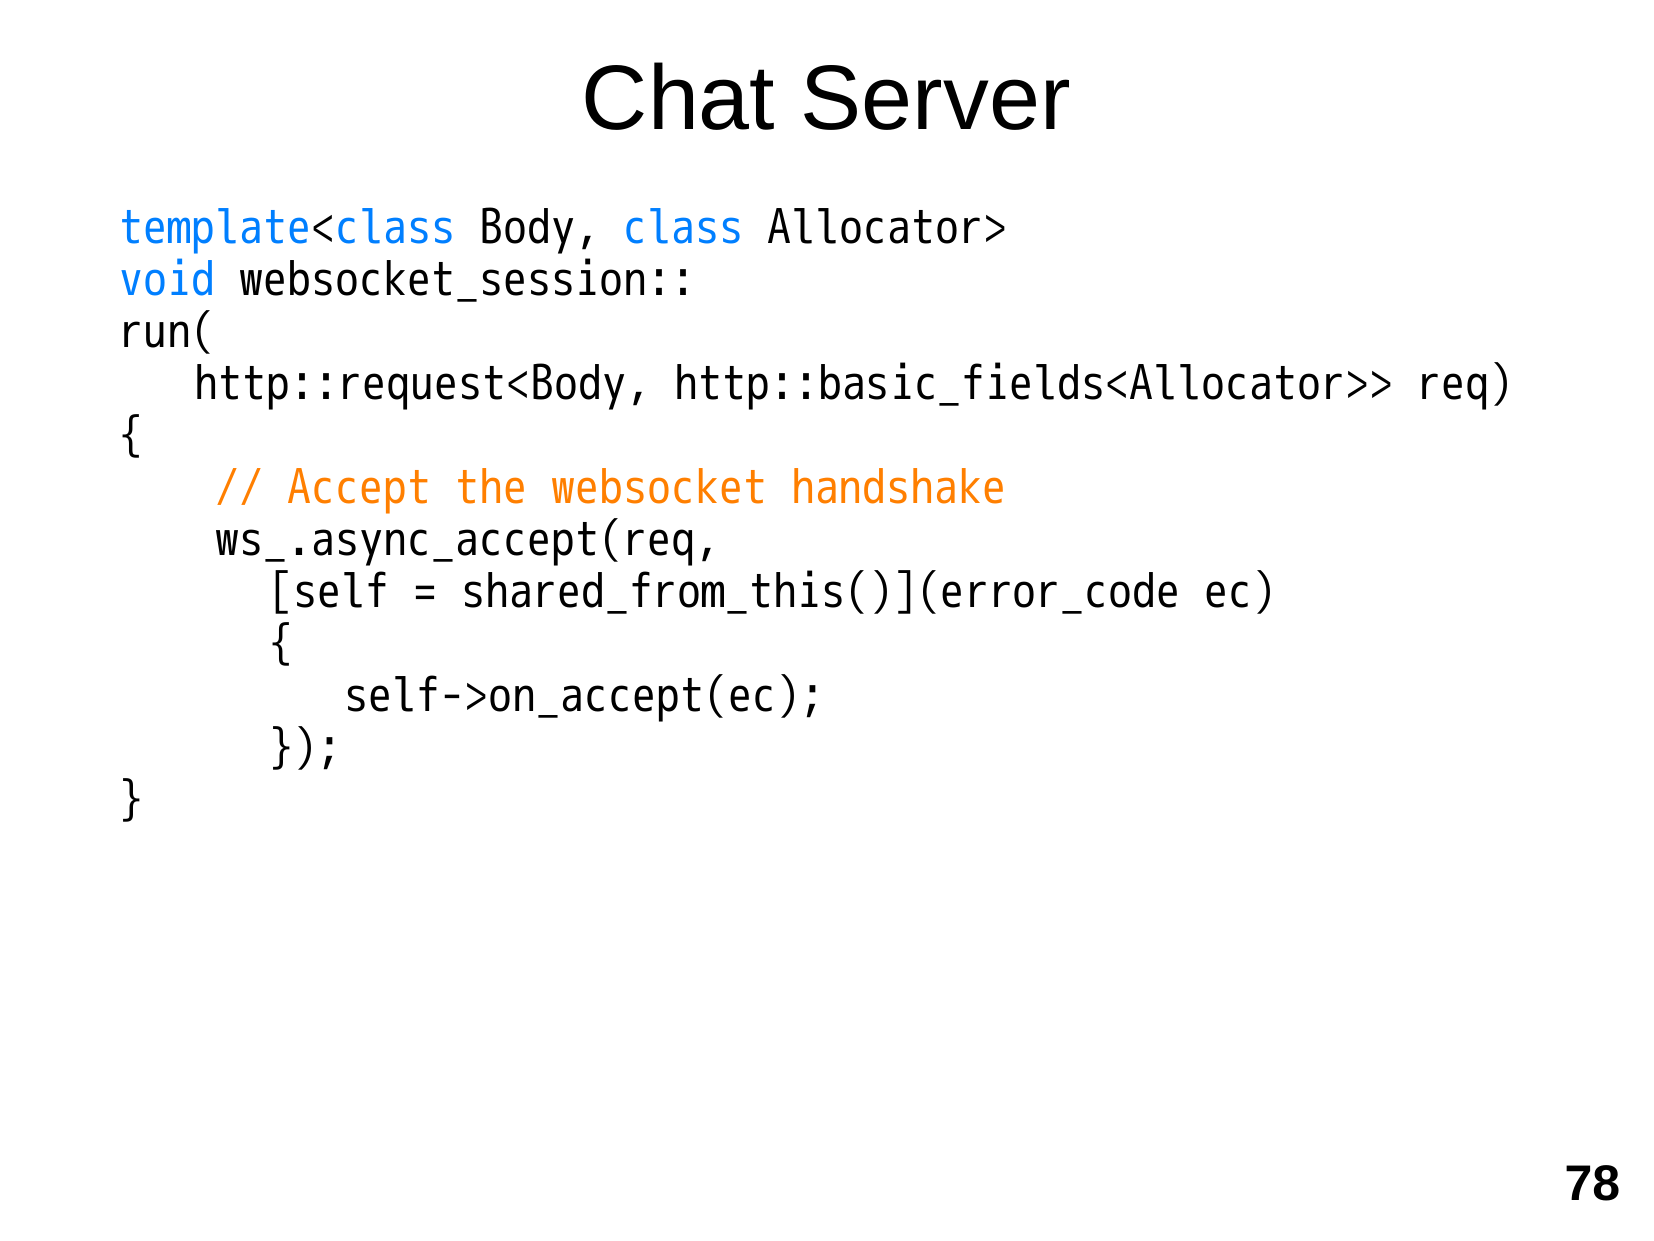

# Chat Server
template<class Body, class Allocator>
void websocket_session::
run(
	http::request<Body, http::basic_fields<Allocator>> req)
{
 // Accept the websocket handshake
 ws_.async_accept(req,
		[self = shared_from_this()](error_code ec)
		{
			self->on_accept(ec);
		});
}
78